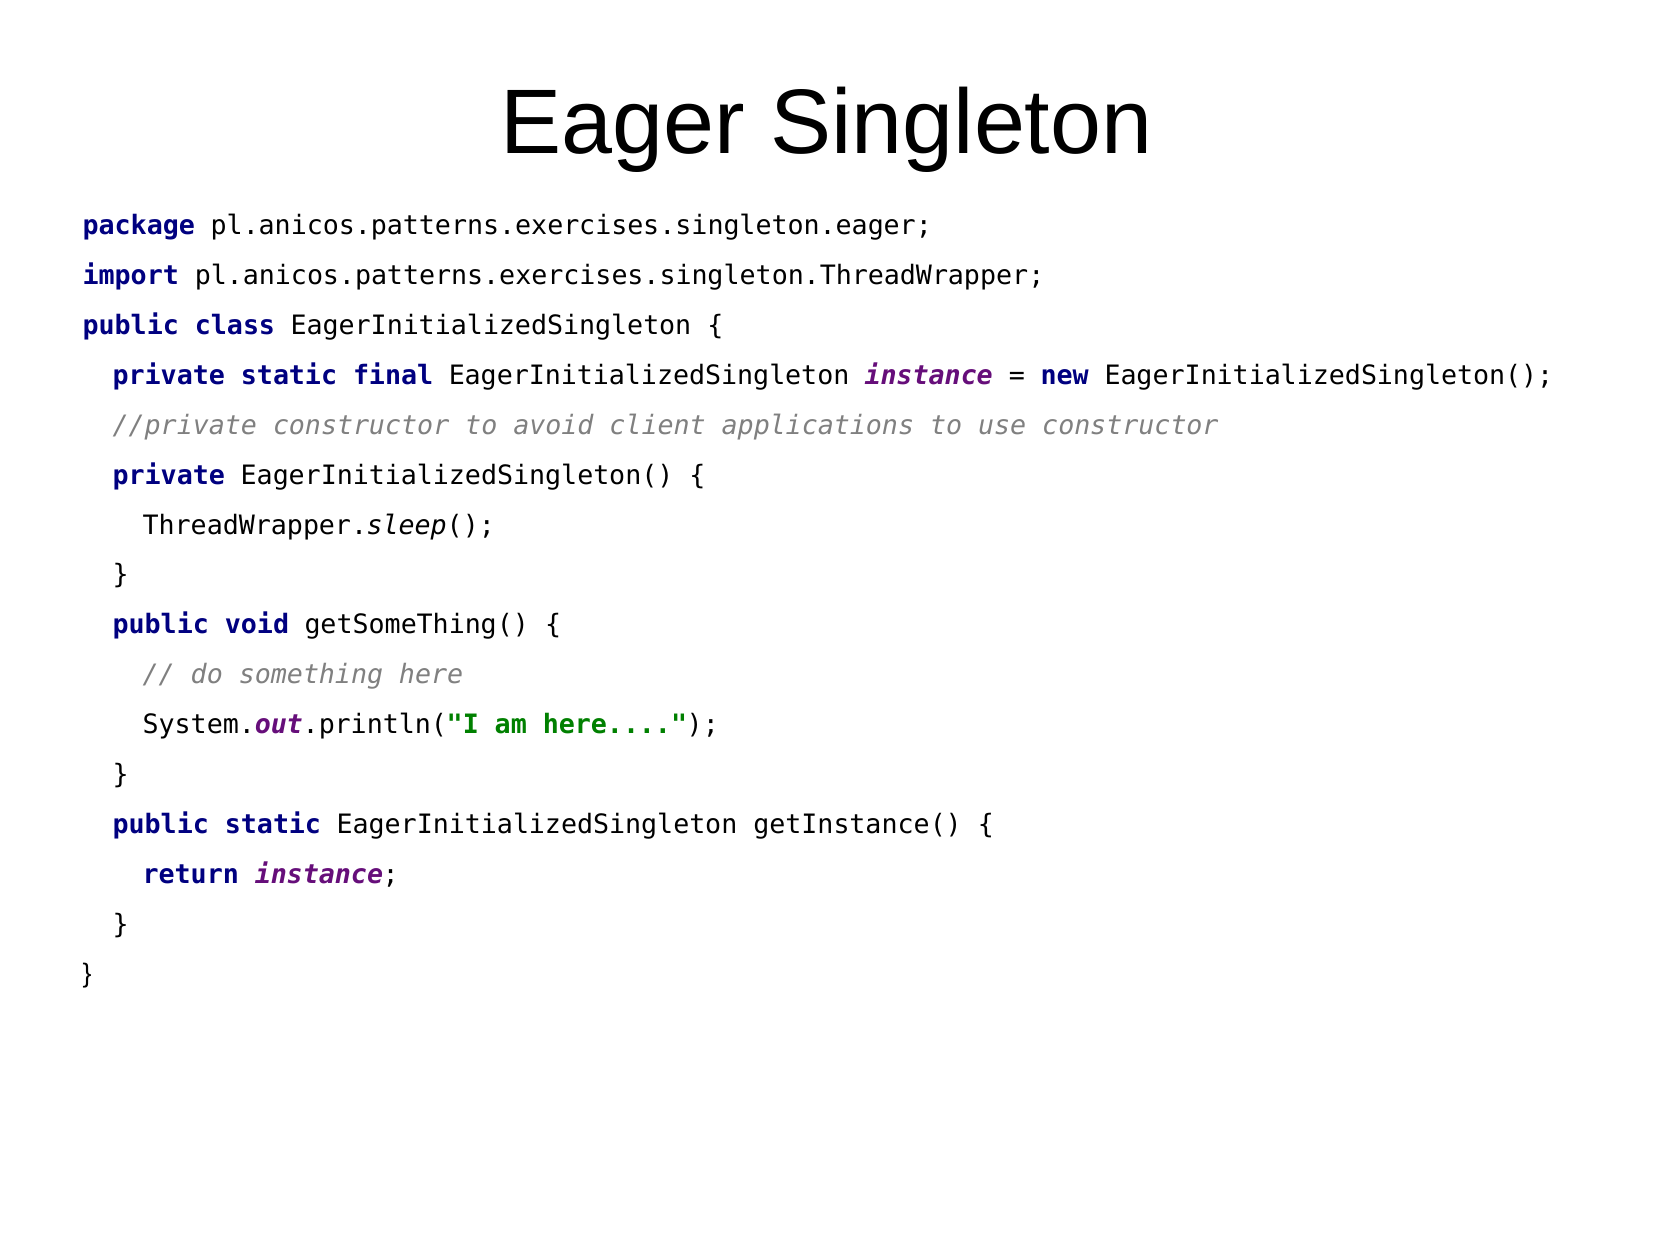

# Eager Singleton
package pl.anicos.patterns.exercises.singleton.eager;
import pl.anicos.patterns.exercises.singleton.ThreadWrapper;
public class EagerInitializedSingleton {
 private static final EagerInitializedSingleton instance = new EagerInitializedSingleton();
 //private constructor to avoid client applications to use constructor
 private EagerInitializedSingleton() {
 ThreadWrapper.sleep();
 }
 public void getSomeThing() {
 // do something here
 System.out.println("I am here....");
 }
 public static EagerInitializedSingleton getInstance() {
 return instance;
 }
}